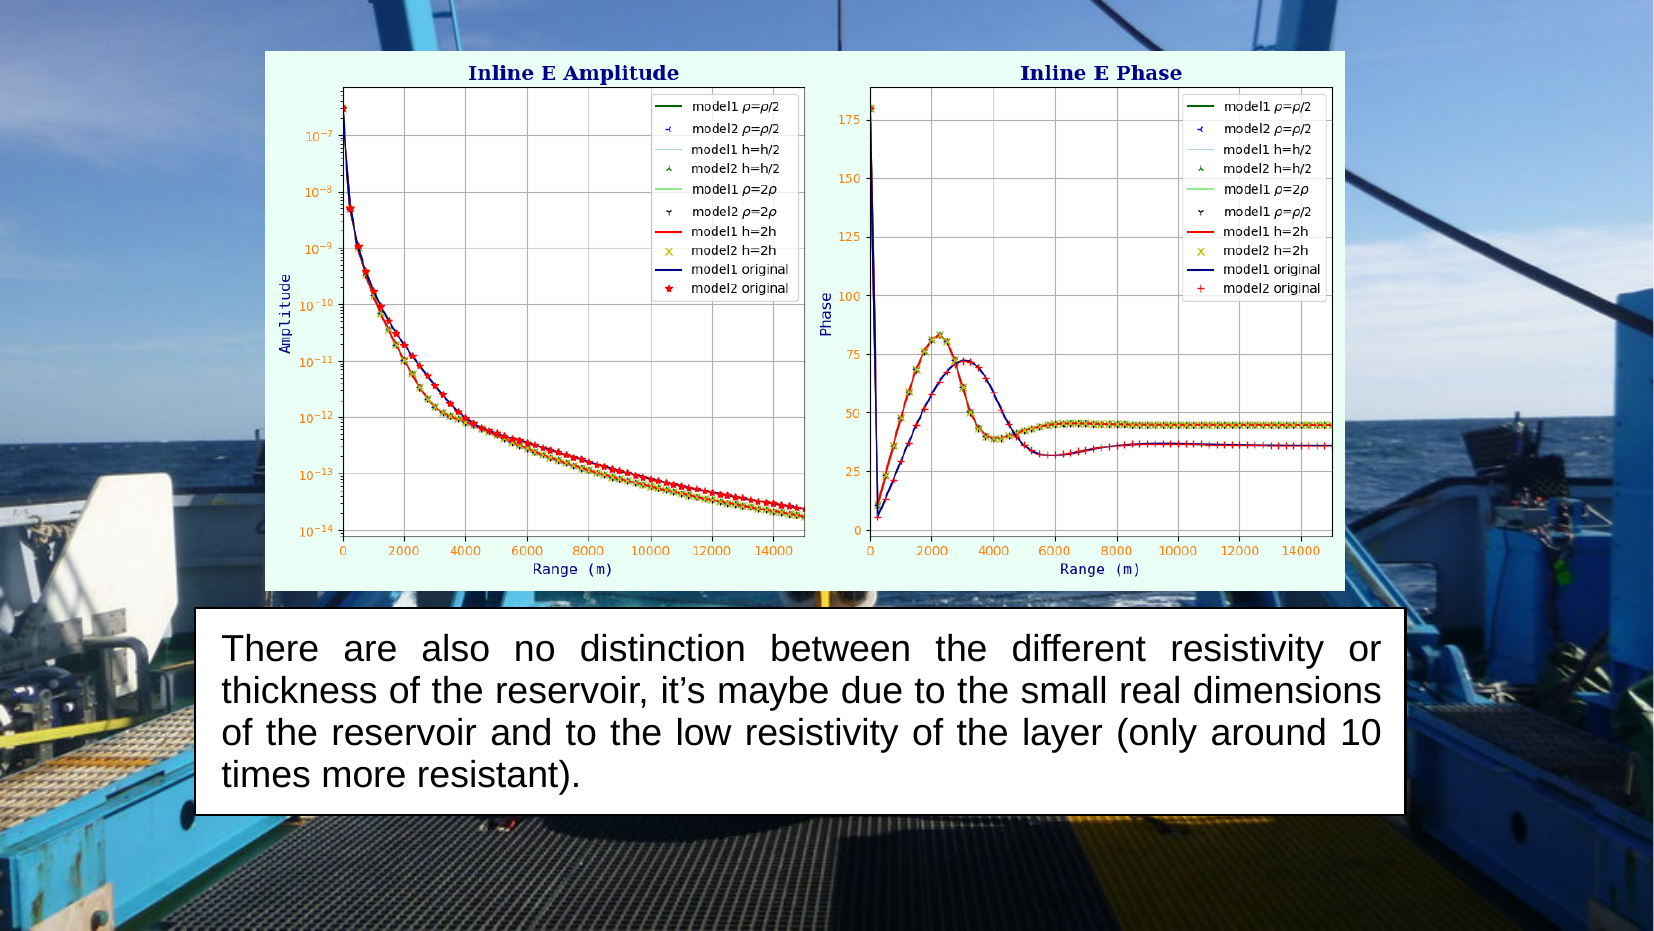

There are also no distinction between the different resistivity or thickness of the reservoir, it’s maybe due to the small real dimensions of the reservoir and to the low resistivity of the layer (only around 10 times more resistant).